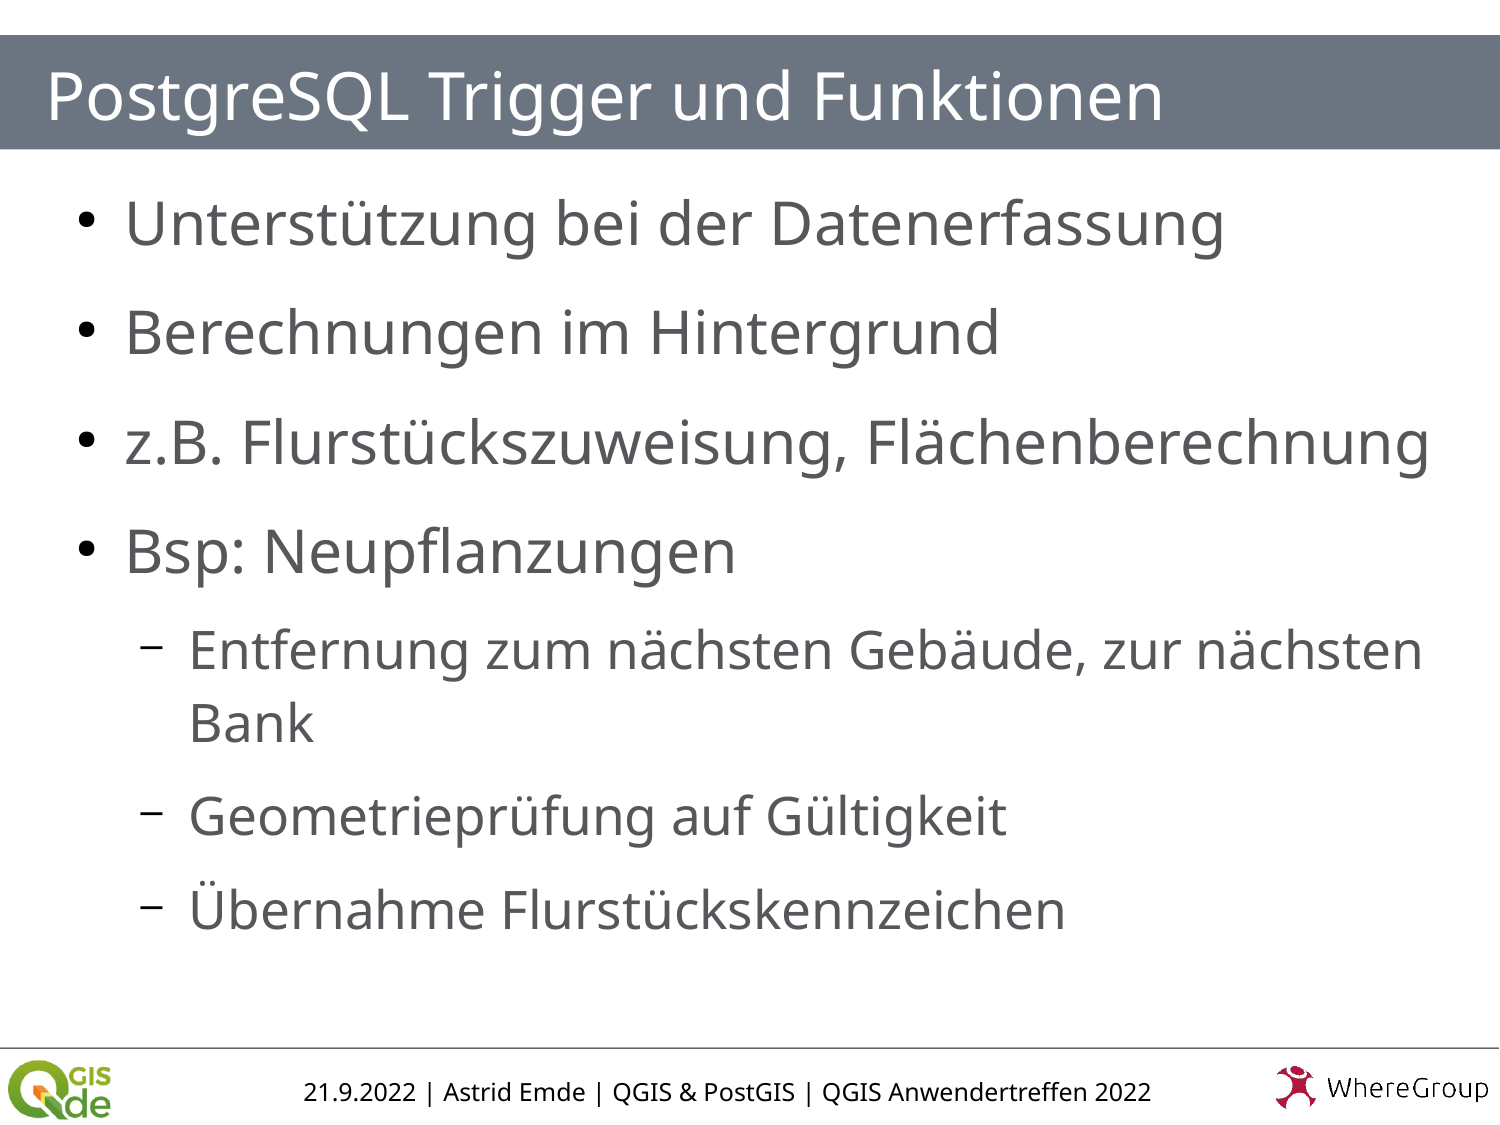

# PostgreSQL Trigger und Funktionen
Unterstützung bei der Datenerfassung
Berechnungen im Hintergrund
z.B. Flurstückszuweisung, Flächenberechnung
Bsp: Neupflanzungen
Entfernung zum nächsten Gebäude, zur nächsten Bank
Geometrieprüfung auf Gültigkeit
Übernahme Flurstückskennzeichen